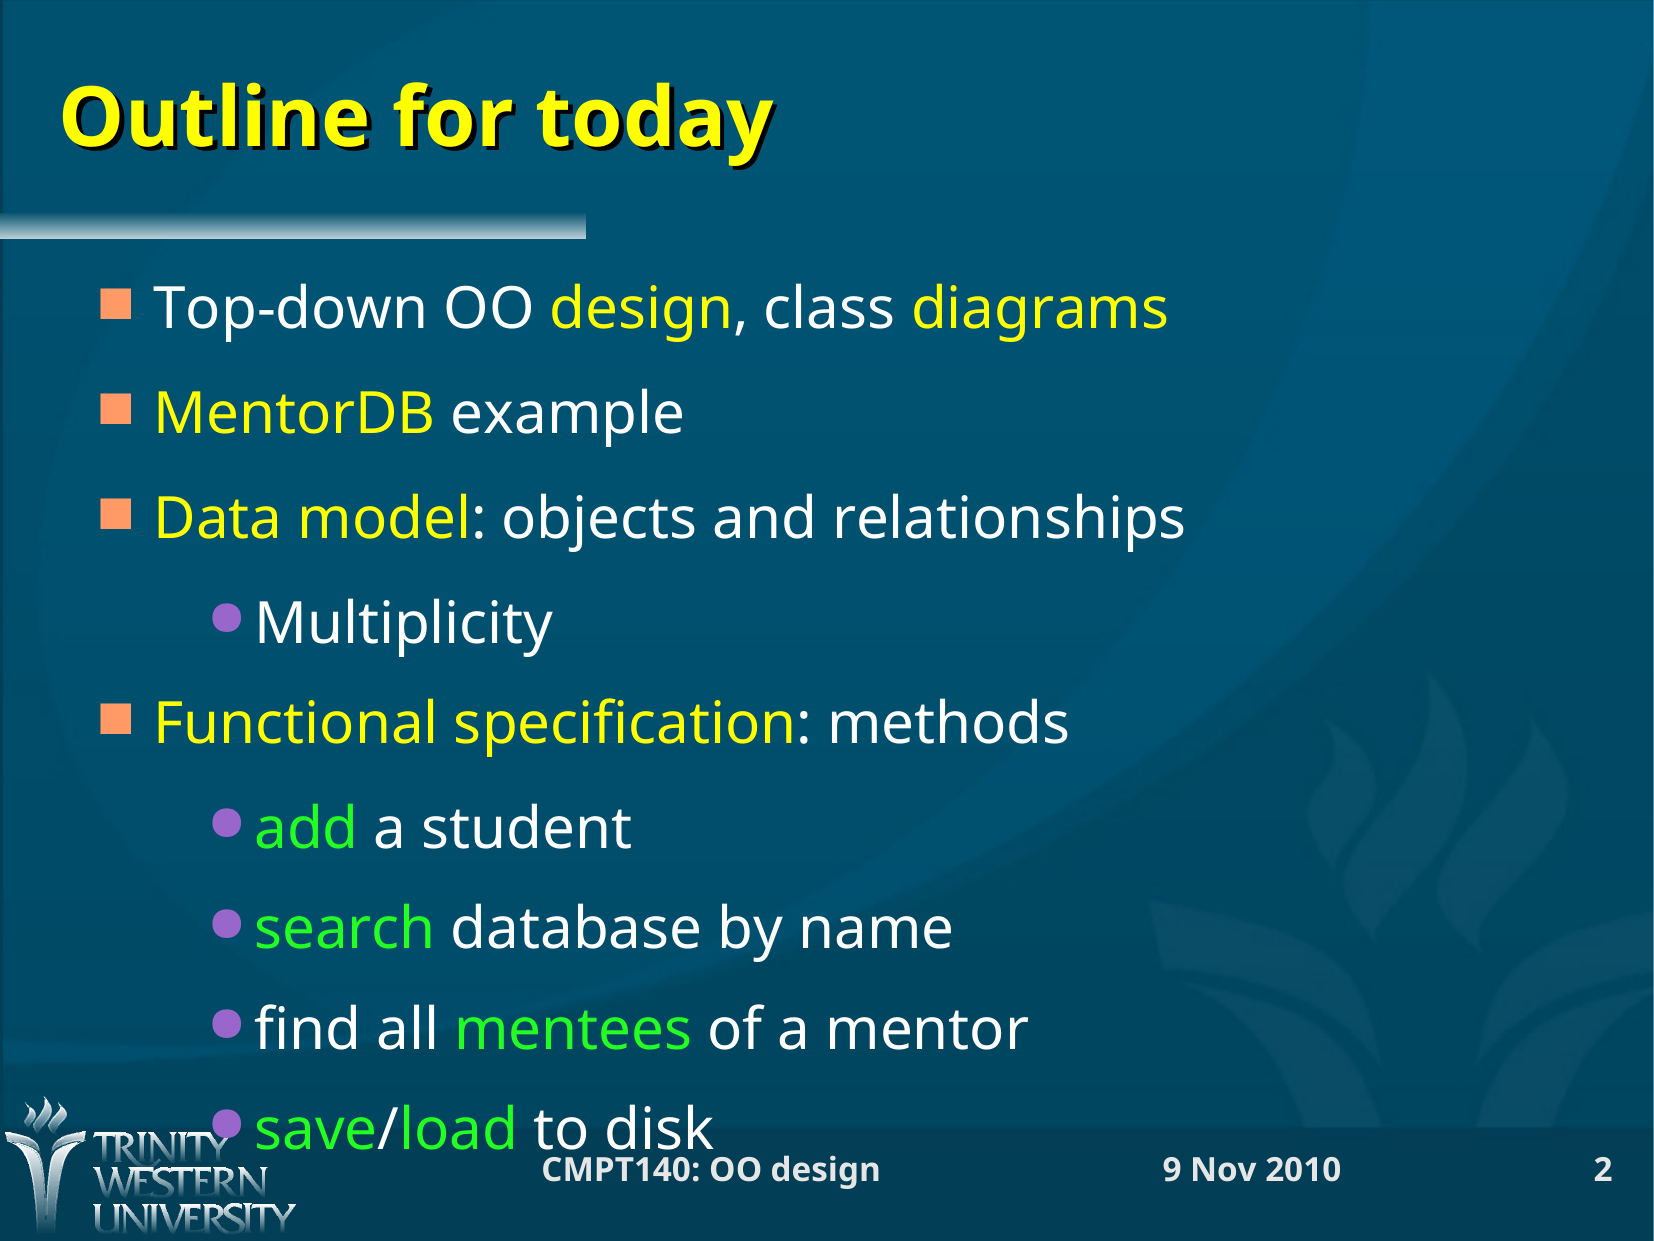

# Outline for today
Top-down OO design, class diagrams
MentorDB example
Data model: objects and relationships
Multiplicity
Functional specification: methods
add a student
search database by name
find all mentees of a mentor
save/load to disk
CMPT140: OO design
9 Nov 2010
2